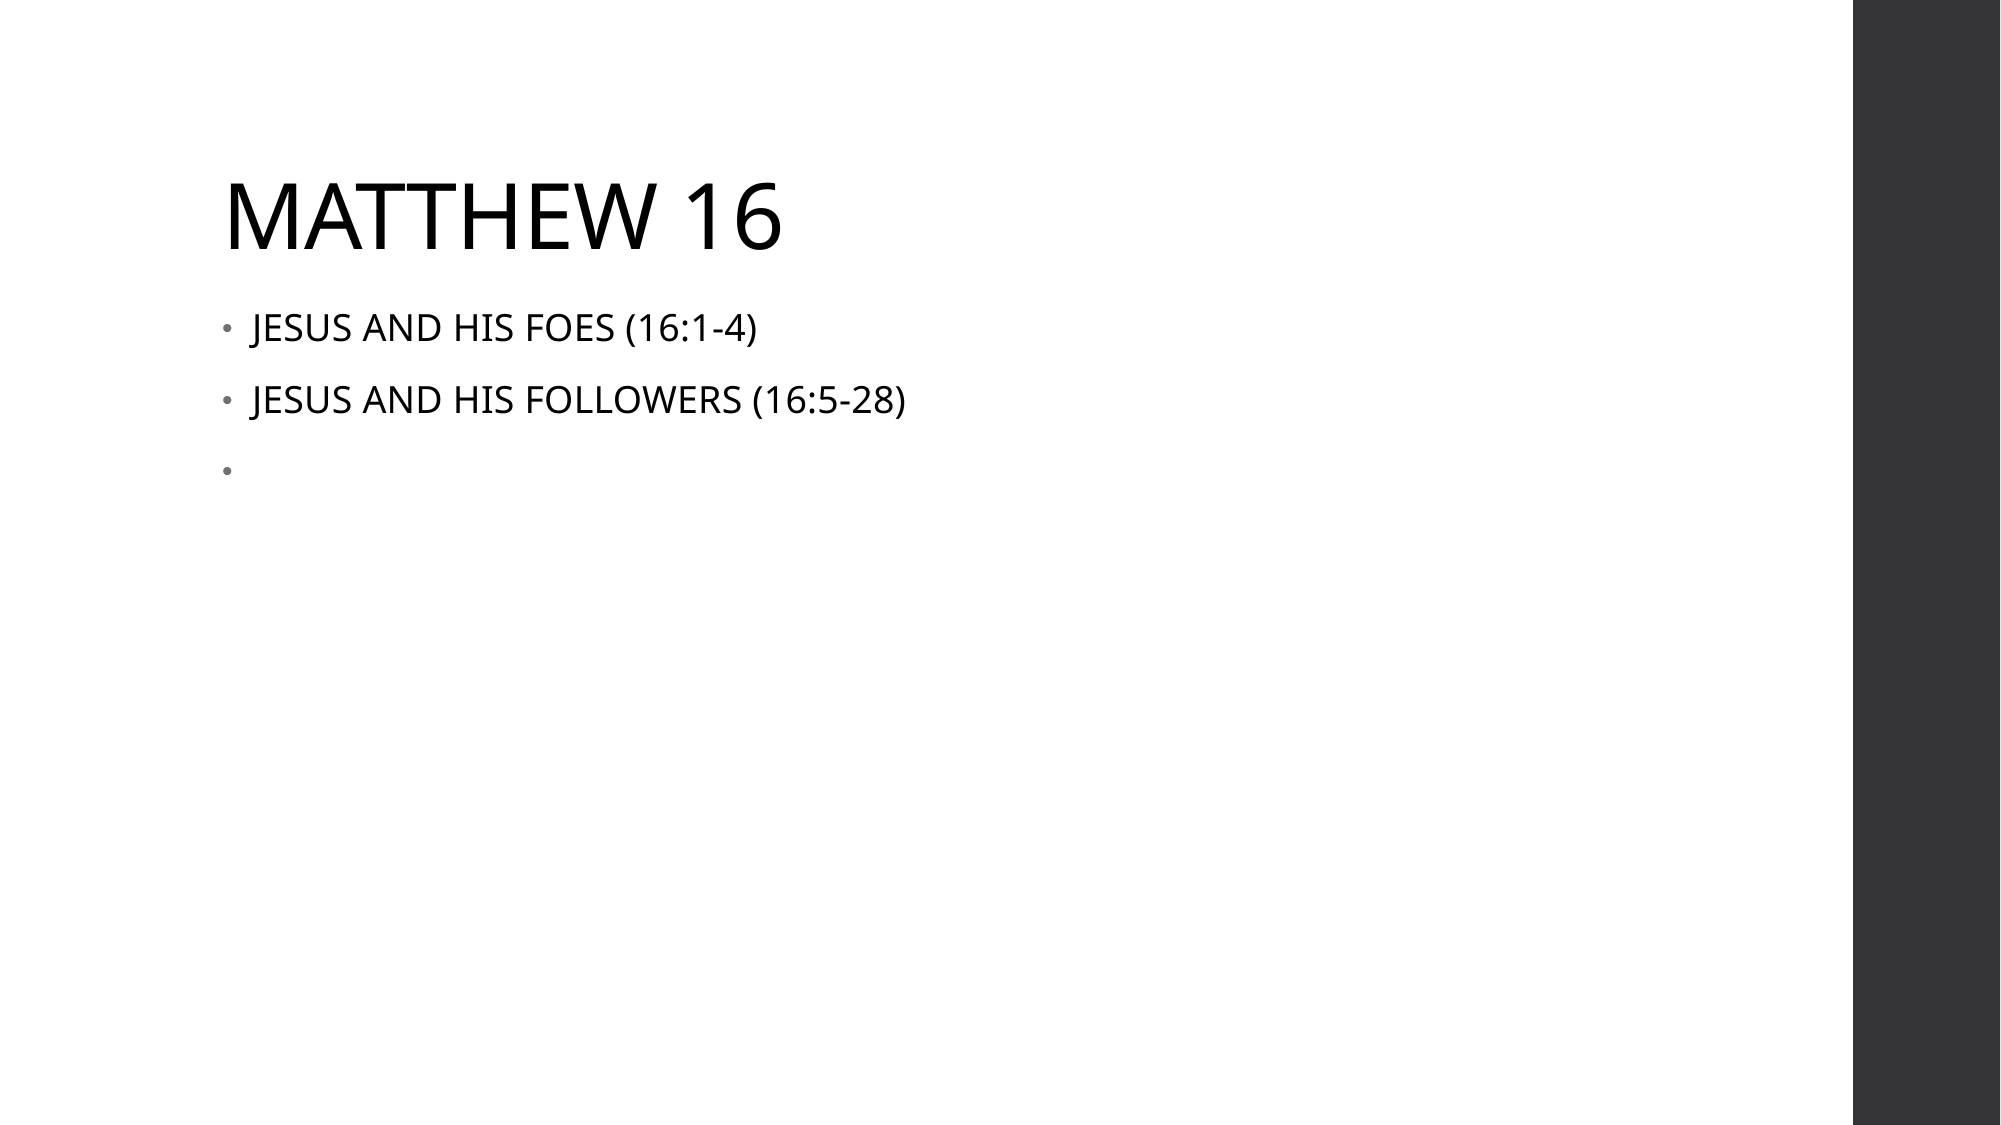

# MATTHEW 16
JESUS AND HIS FOES (16:1-4)
JESUS AND HIS FOLLOWERS (16:5-28)